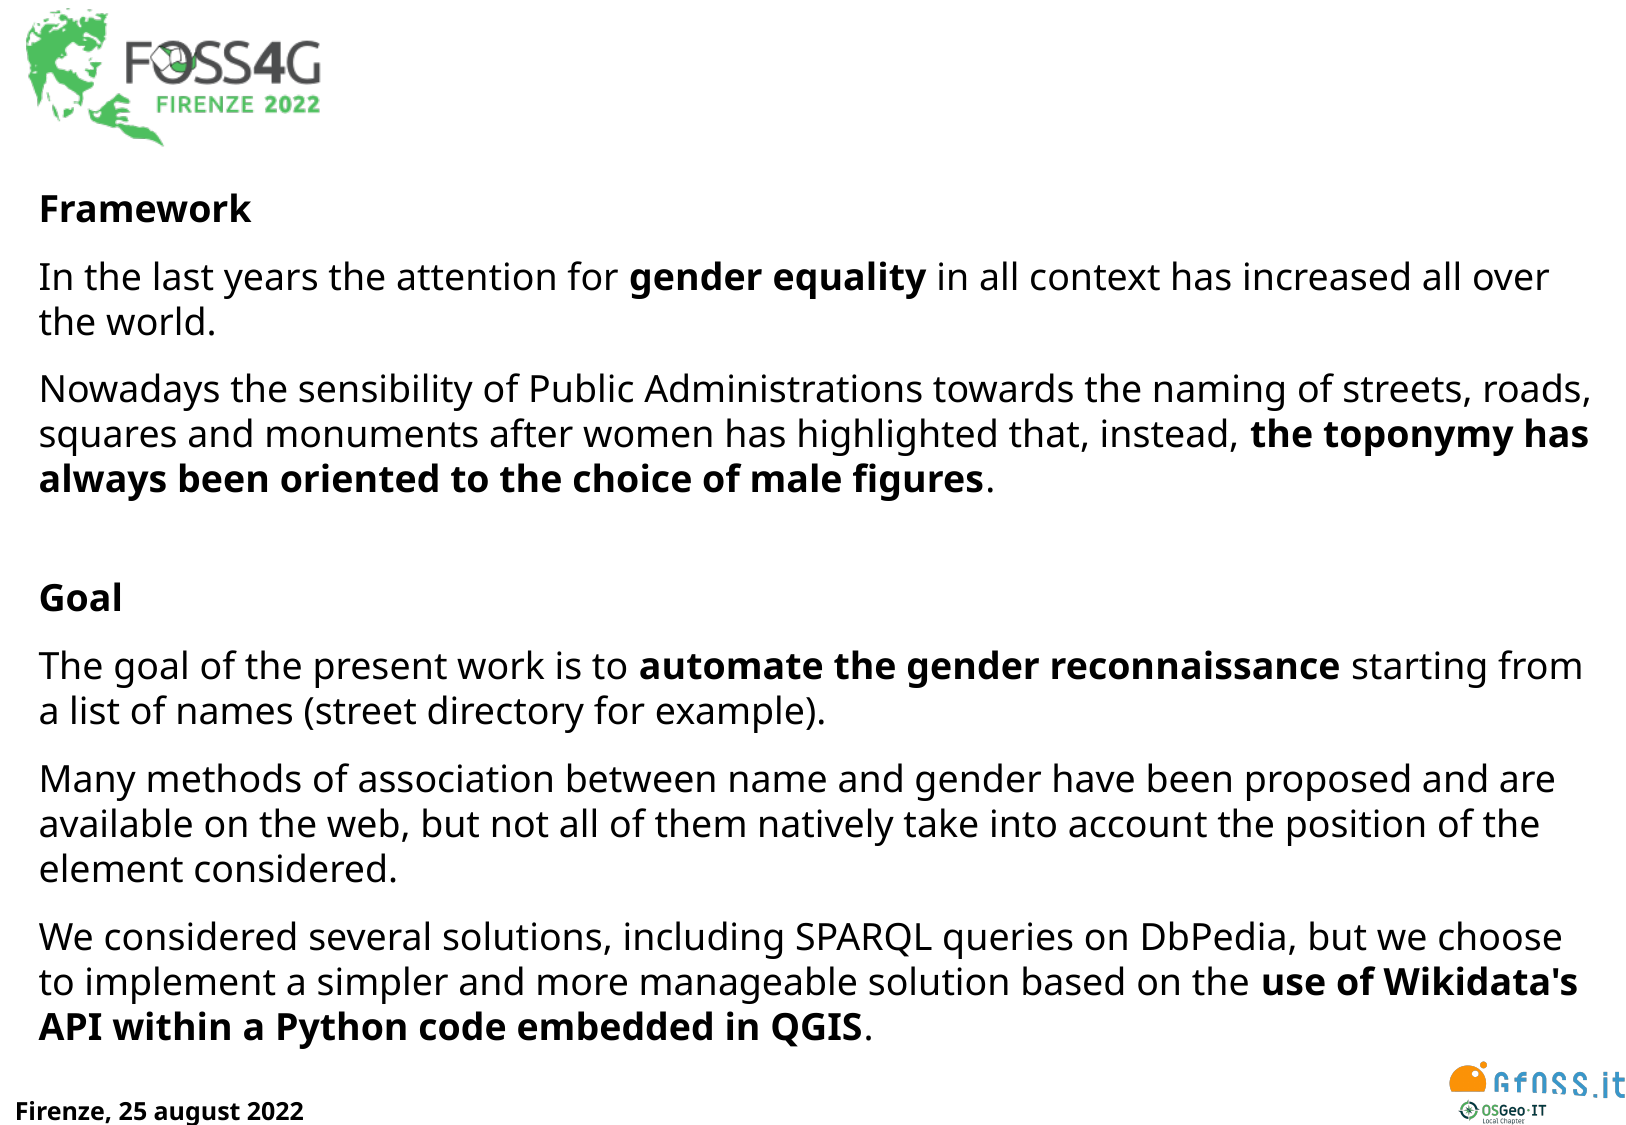

Framework
In the last years the attention for gender equality in all context has increased all over the world.
Nowadays the sensibility of Public Administrations towards the naming of streets, roads, squares and monuments after women has highlighted that, instead, the toponymy has always been oriented to the choice of male figures.
Goal
The goal of the present work is to automate the gender reconnaissance starting from a list of names (street directory for example).
Many methods of association between name and gender have been proposed and are available on the web, but not all of them natively take into account the position of the element considered.
We considered several solutions, including SPARQL queries on DbPedia, but we choose to implement a simpler and more manageable solution based on the use of Wikidata's API within a Python code embedded in QGIS.